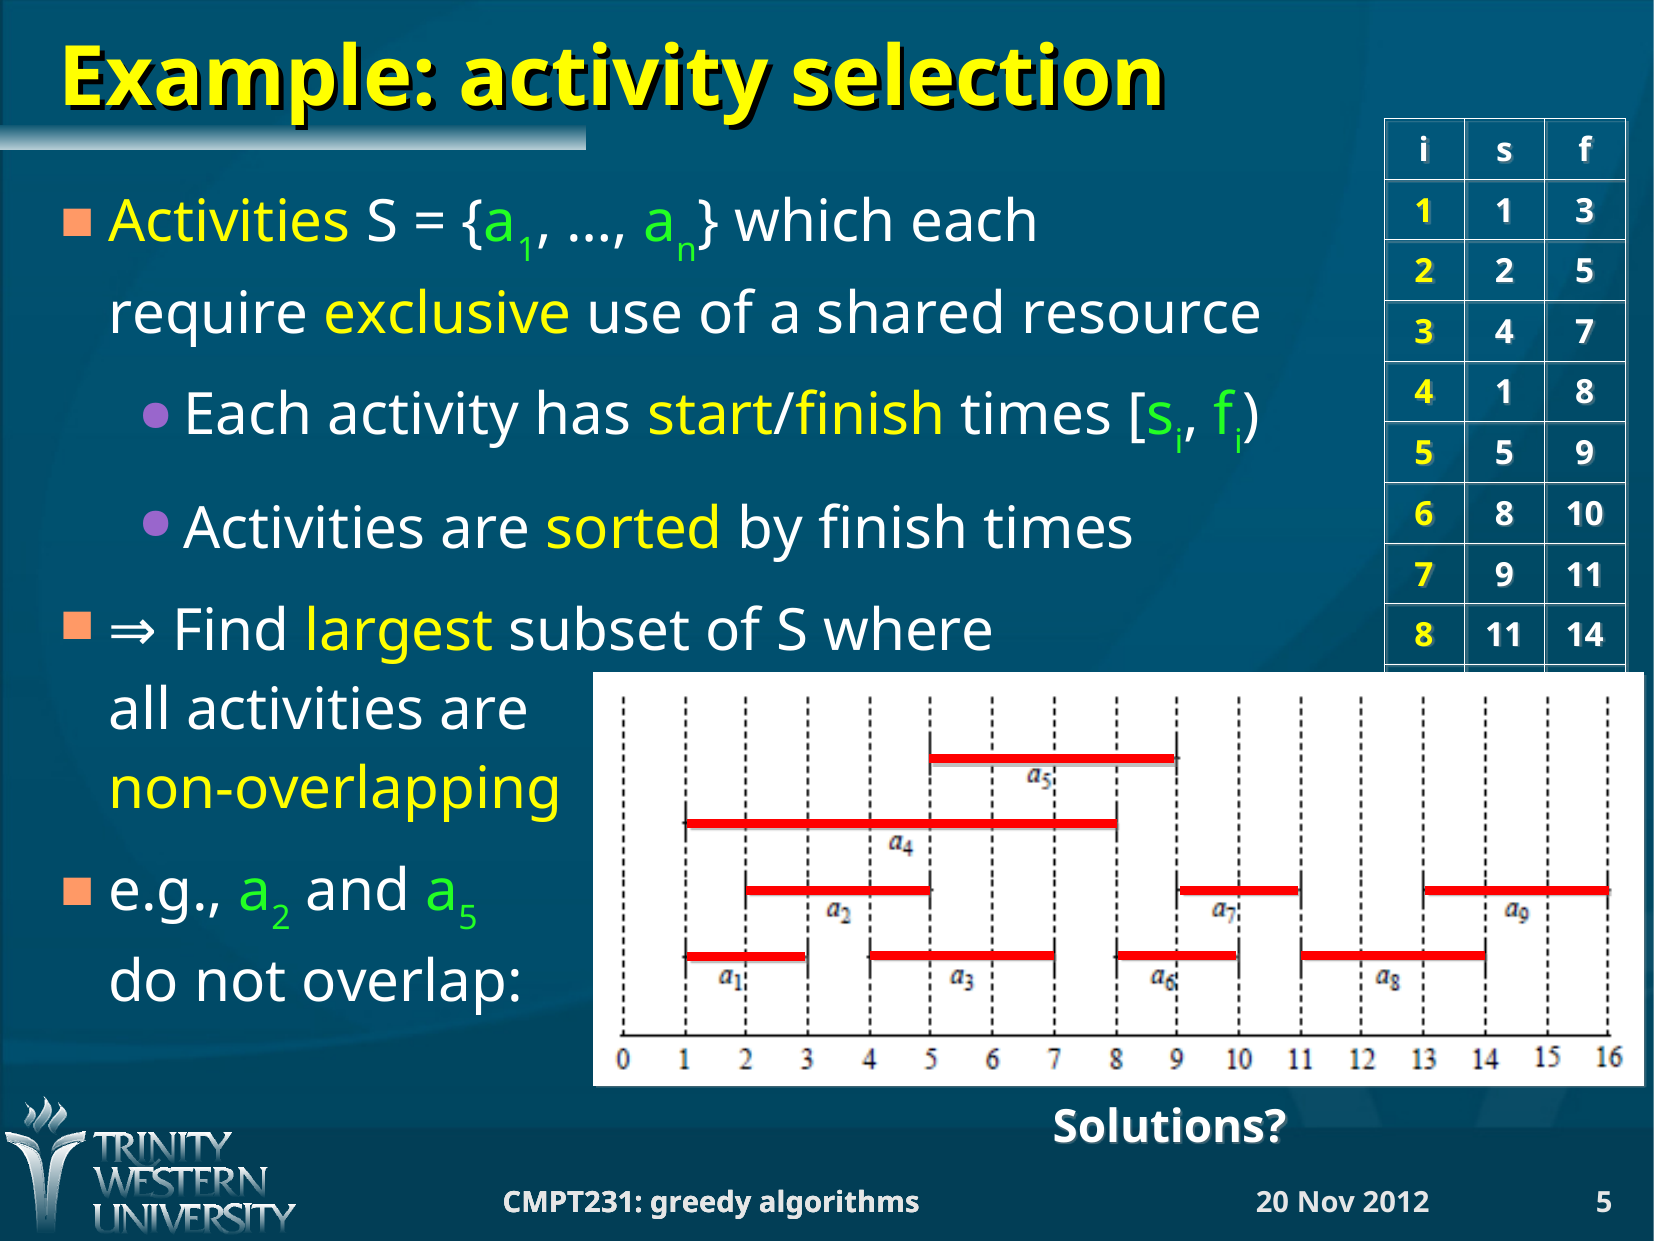

# Example: activity selection
| i | s | f |
| --- | --- | --- |
| 1 | 1 | 3 |
| 2 | 2 | 5 |
| 3 | 4 | 7 |
| 4 | 1 | 8 |
| 5 | 5 | 9 |
| 6 | 8 | 10 |
| 7 | 9 | 11 |
| 8 | 11 | 14 |
| 9 | 13 | 16 |
Activities S = {a1, …, an} which each
require exclusive use of a shared resource
Each activity has start/finish times [si, fi)
Activities are sorted by finish times
⇒ Find largest subset of S where
all activities are
non-overlapping
e.g., a2 and a5
do not overlap:
Solutions?
CMPT231: greedy algorithms
20 Nov 2012
5